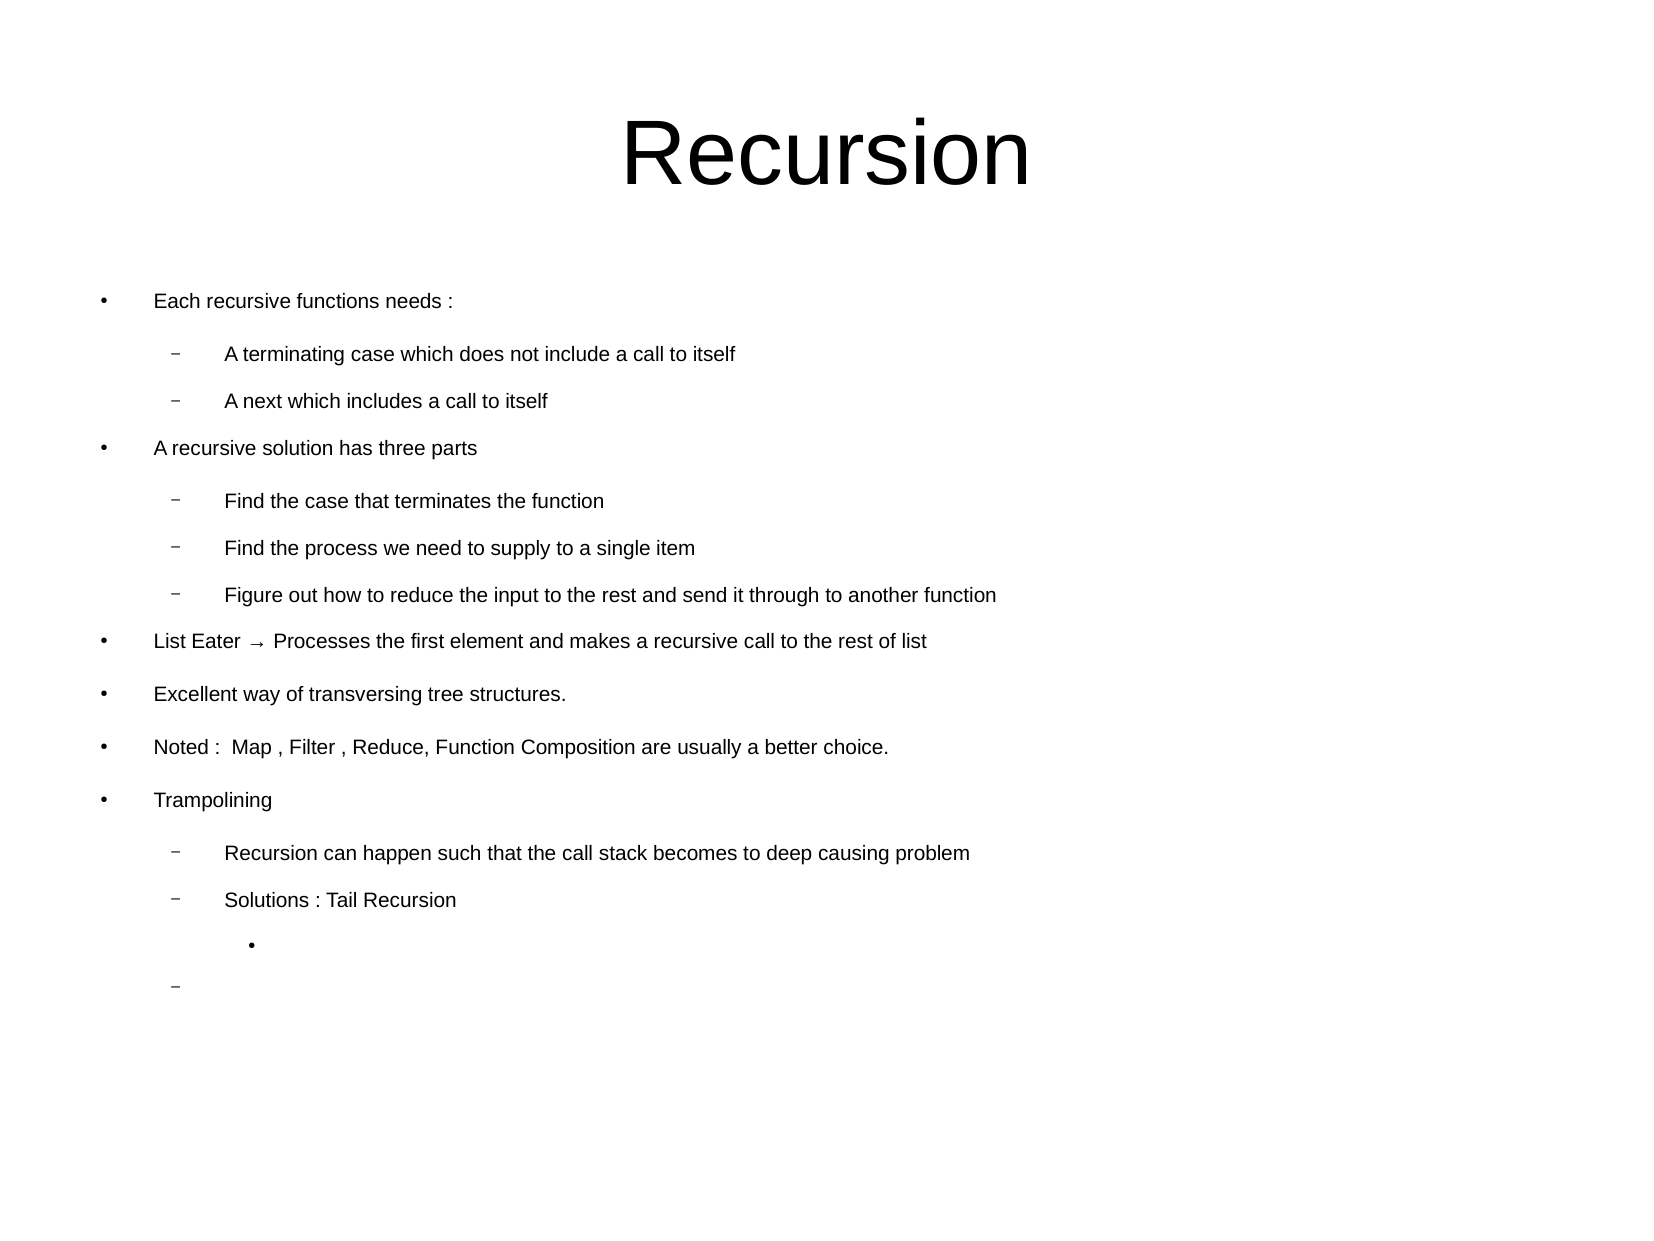

# Recursion
Each recursive functions needs :
A terminating case which does not include a call to itself
A next which includes a call to itself
A recursive solution has three parts
Find the case that terminates the function
Find the process we need to supply to a single item
Figure out how to reduce the input to the rest and send it through to another function
List Eater → Processes the first element and makes a recursive call to the rest of list
Excellent way of transversing tree structures.
Noted : Map , Filter , Reduce, Function Composition are usually a better choice.
Trampolining
Recursion can happen such that the call stack becomes to deep causing problem
Solutions : Tail Recursion